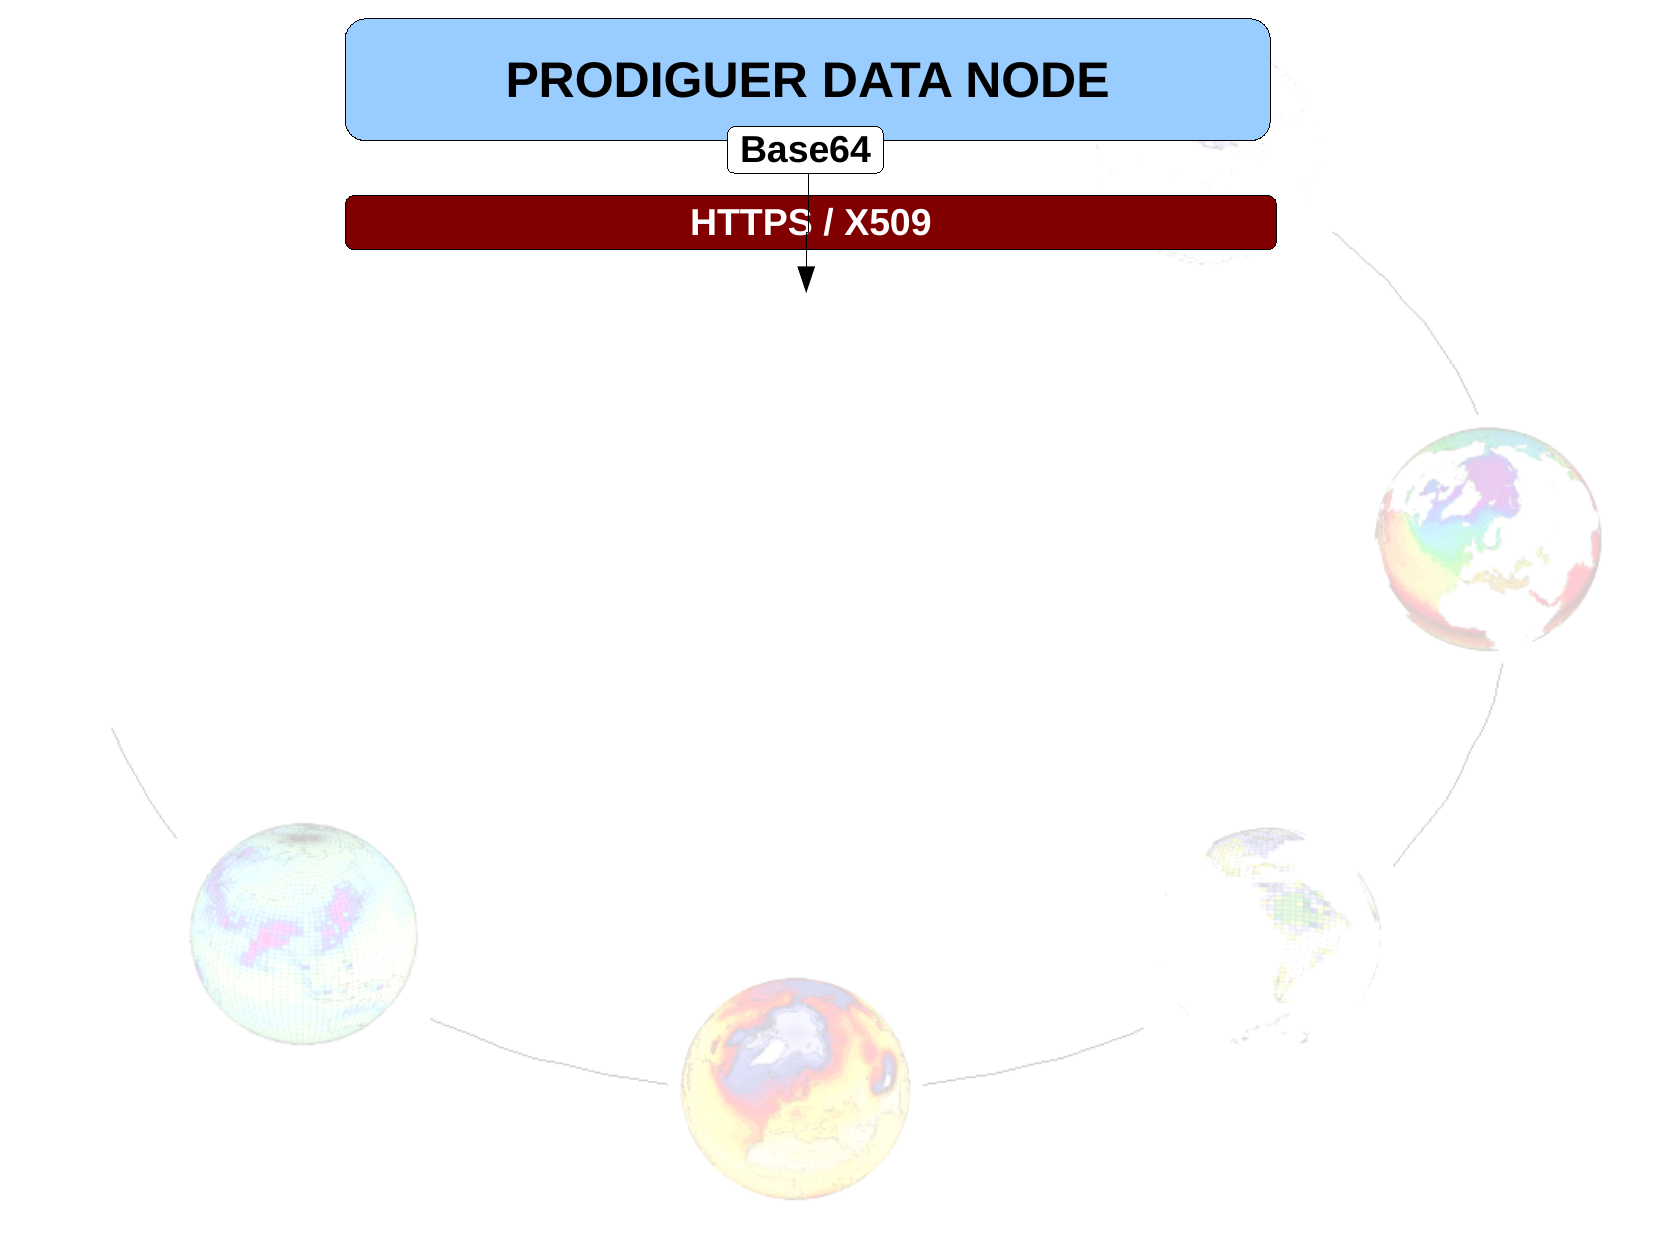

PRODIGUER DATA NODE
Base64
HTTPS / X509